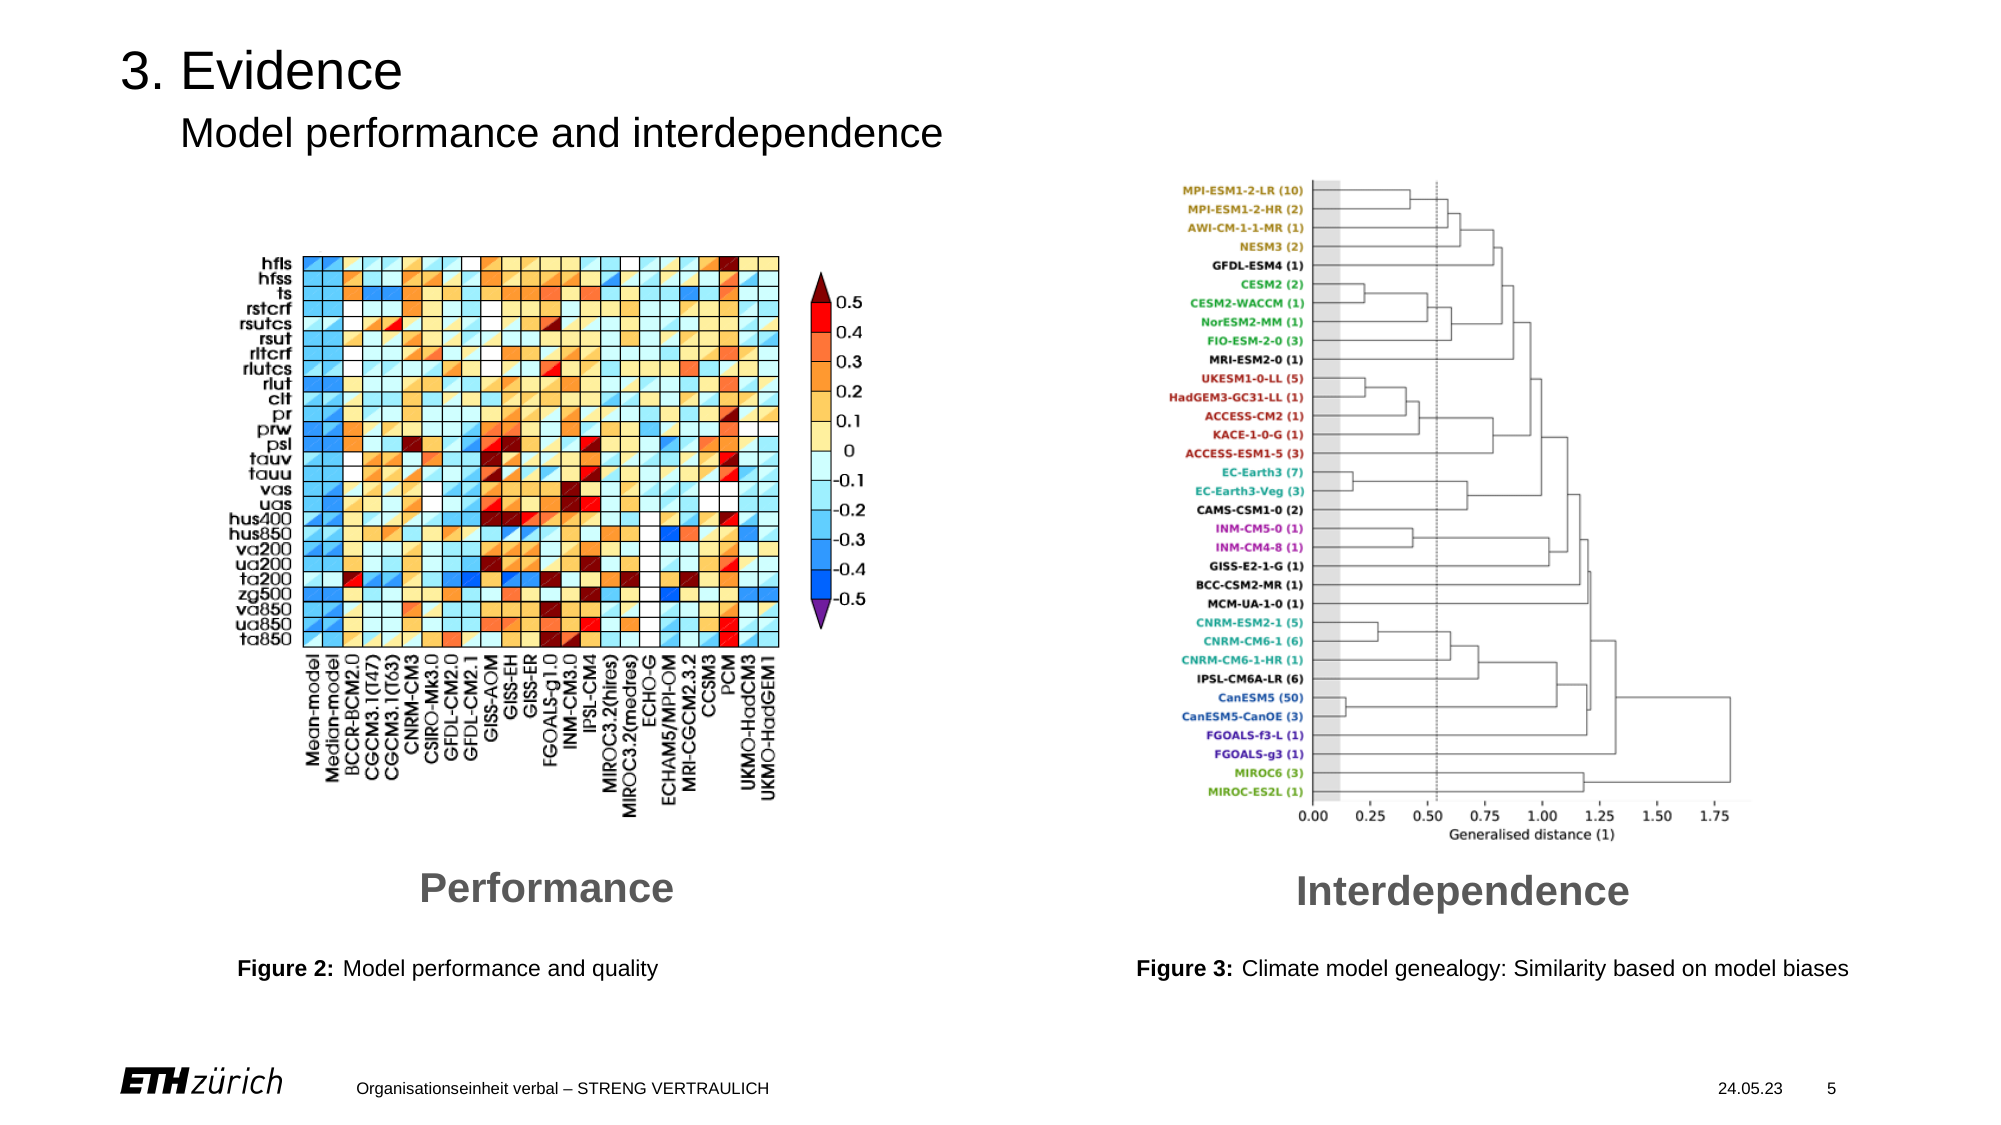

# 3. Evidence Model performance and interdependence
Interdependence
Performance
Figure 2: Model performance and quality
Figure 3: Climate model genealogy: Similarity based on model biases
Organisationseinheit verbal – STRENG VERTRAULICH
24.05.23
4